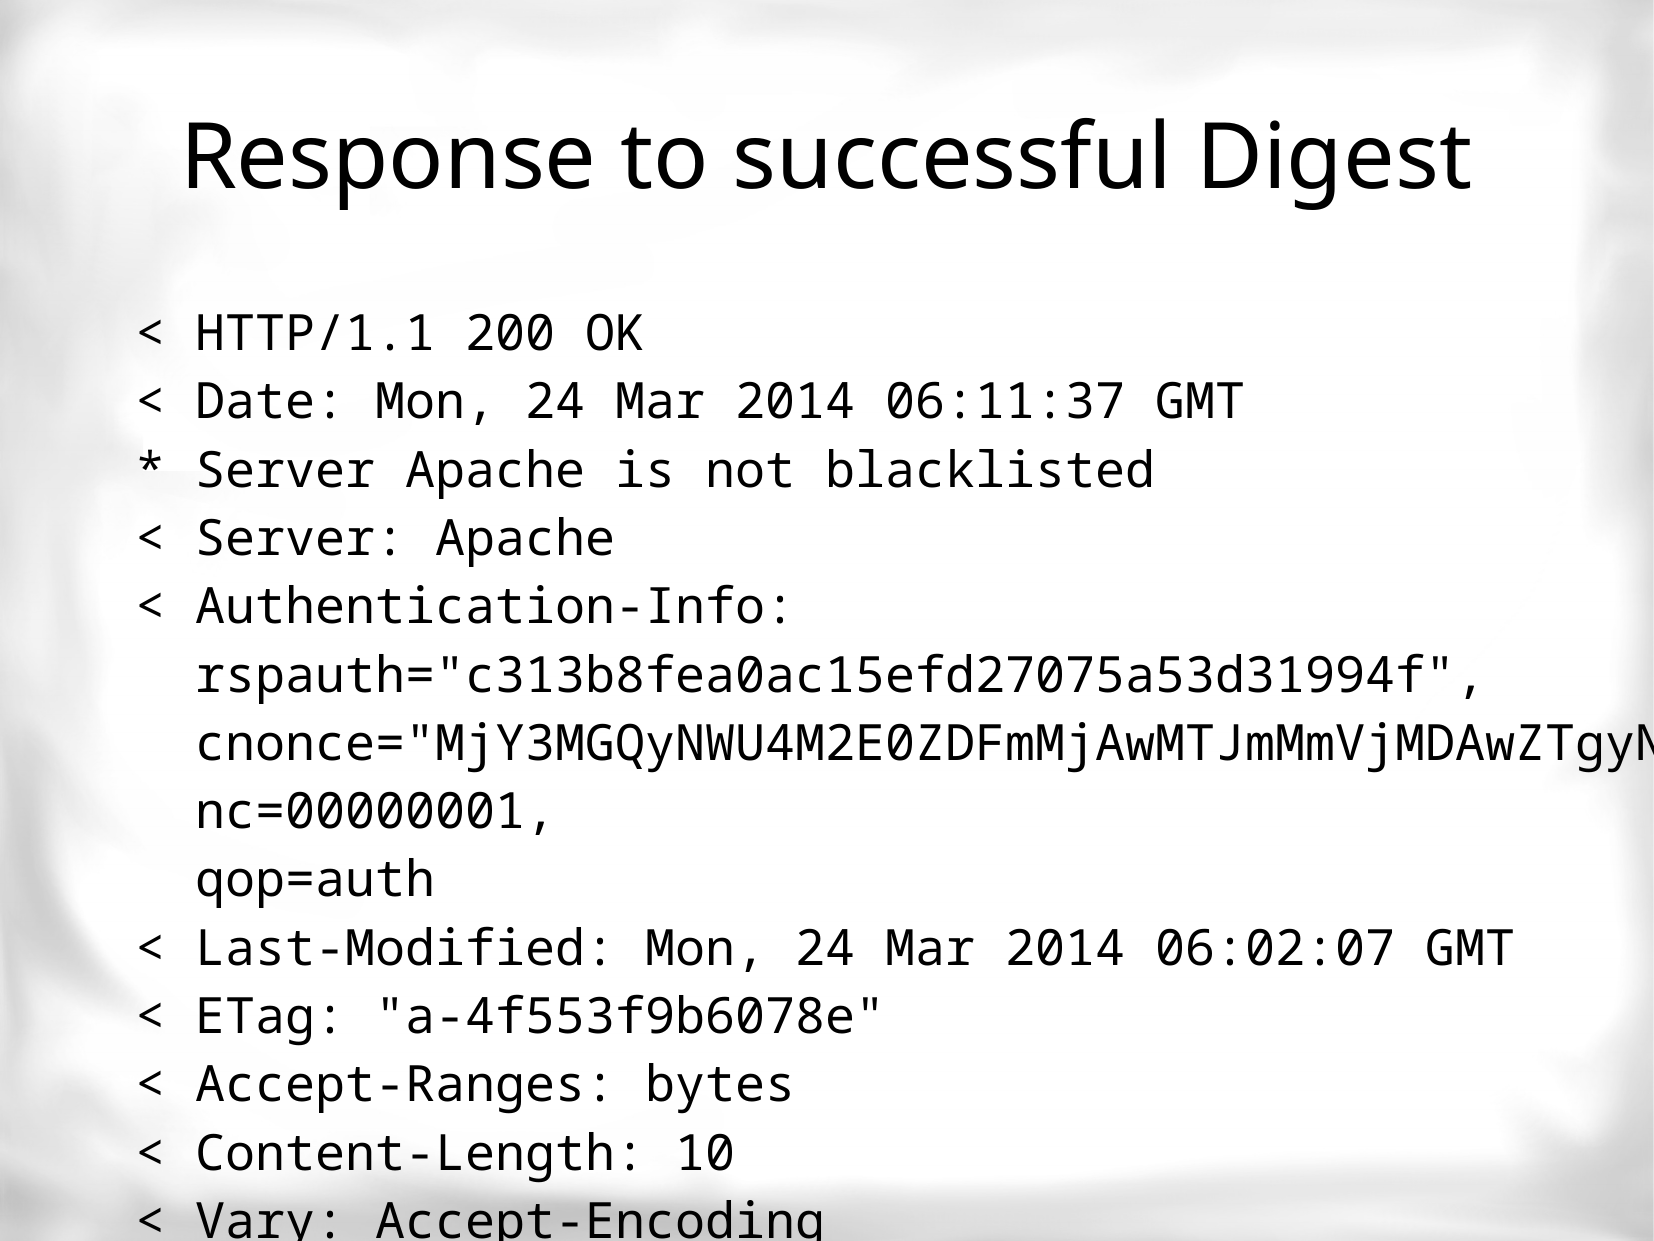

# Response to successful Digest
< HTTP/1.1 200 OK
< Date: Mon, 24 Mar 2014 06:11:37 GMT
* Server Apache is not blacklisted
< Server: Apache
< Authentication-Info:
 rspauth="c313b8fea0ac15efd27075a53d31994f",
 cnonce="MjY3MGQyNWU4M2E0ZDFmMjAwMTJmMmVjMDAwZTgyN2I=",
 nc=00000001,
 qop=auth
< Last-Modified: Mon, 24 Mar 2014 06:02:07 GMT
< ETag: "a-4f553f9b6078e"
< Accept-Ranges: bytes
< Content-Length: 10
< Vary: Accept-Encoding
< Content-Type: text/html; charset=utf-8
<
it worked